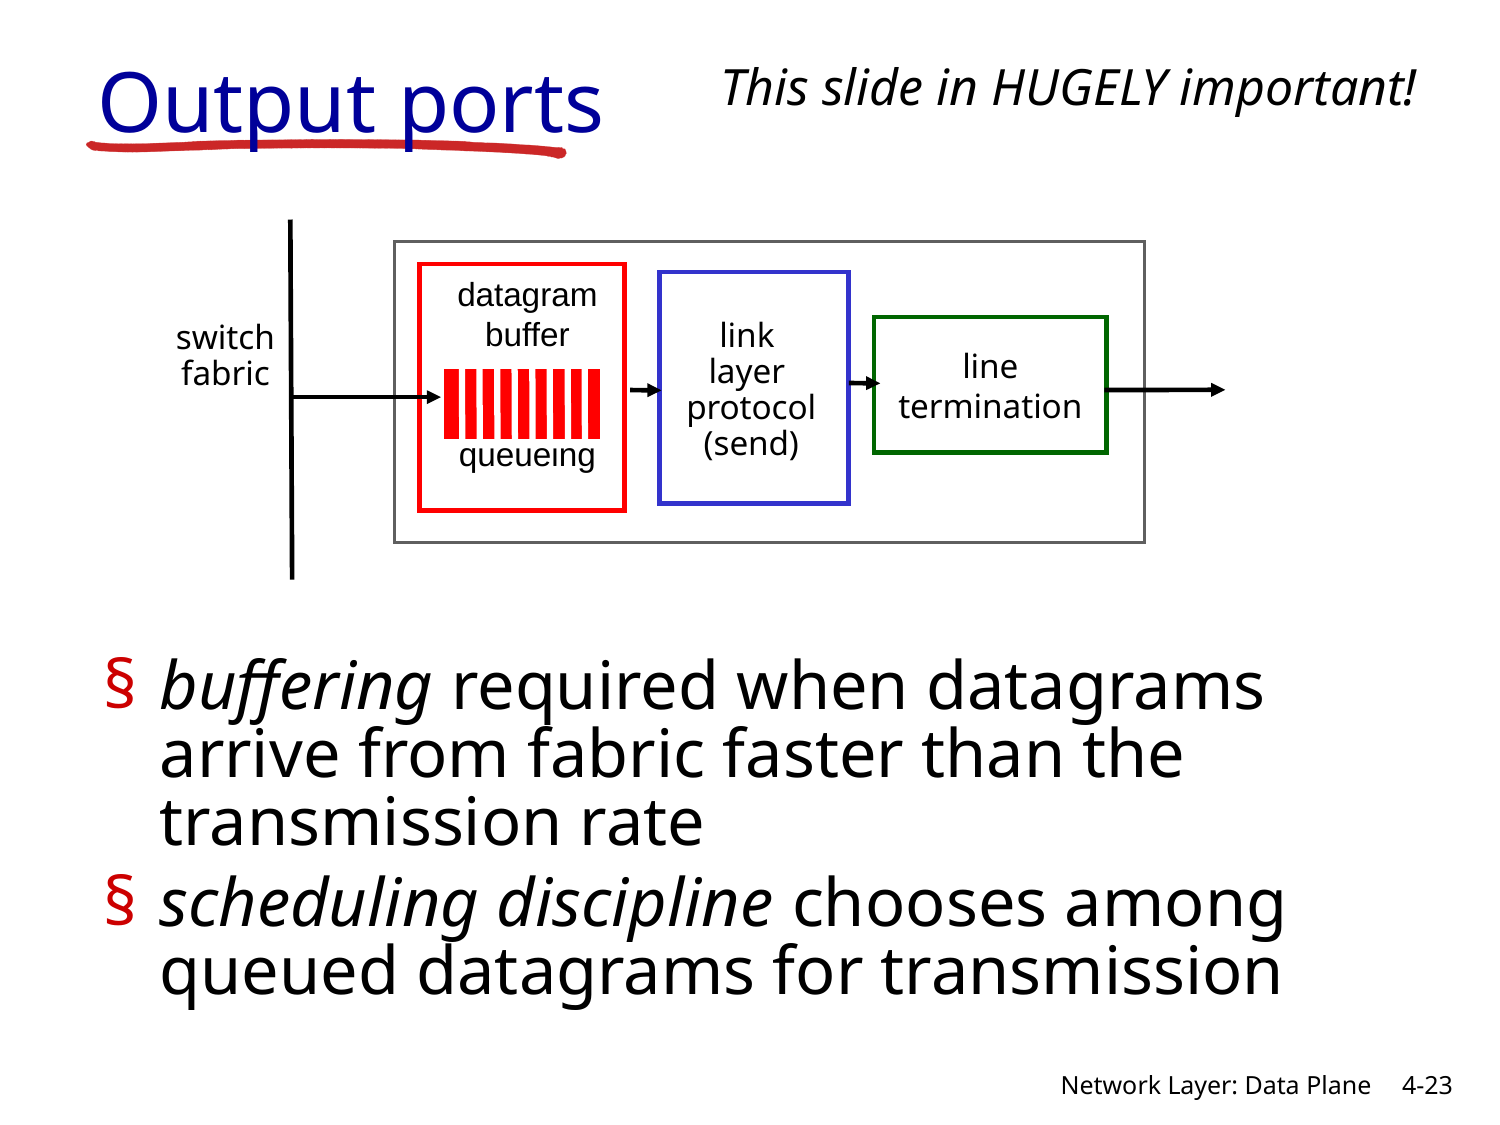

Datagram (packets) can be lost due to congestion, lack of buffers
# Output ports
This slide in HUGELY important!
datagram
buffer
queueing
switch
fabric
line
termination
link
layer
protocol
(send)
buffering required when datagrams arrive from fabric faster than the transmission rate
scheduling discipline chooses among queued datagrams for transmission
Network Layer: Data Plane
Priority scheduling – who gets best performance, network neutrality